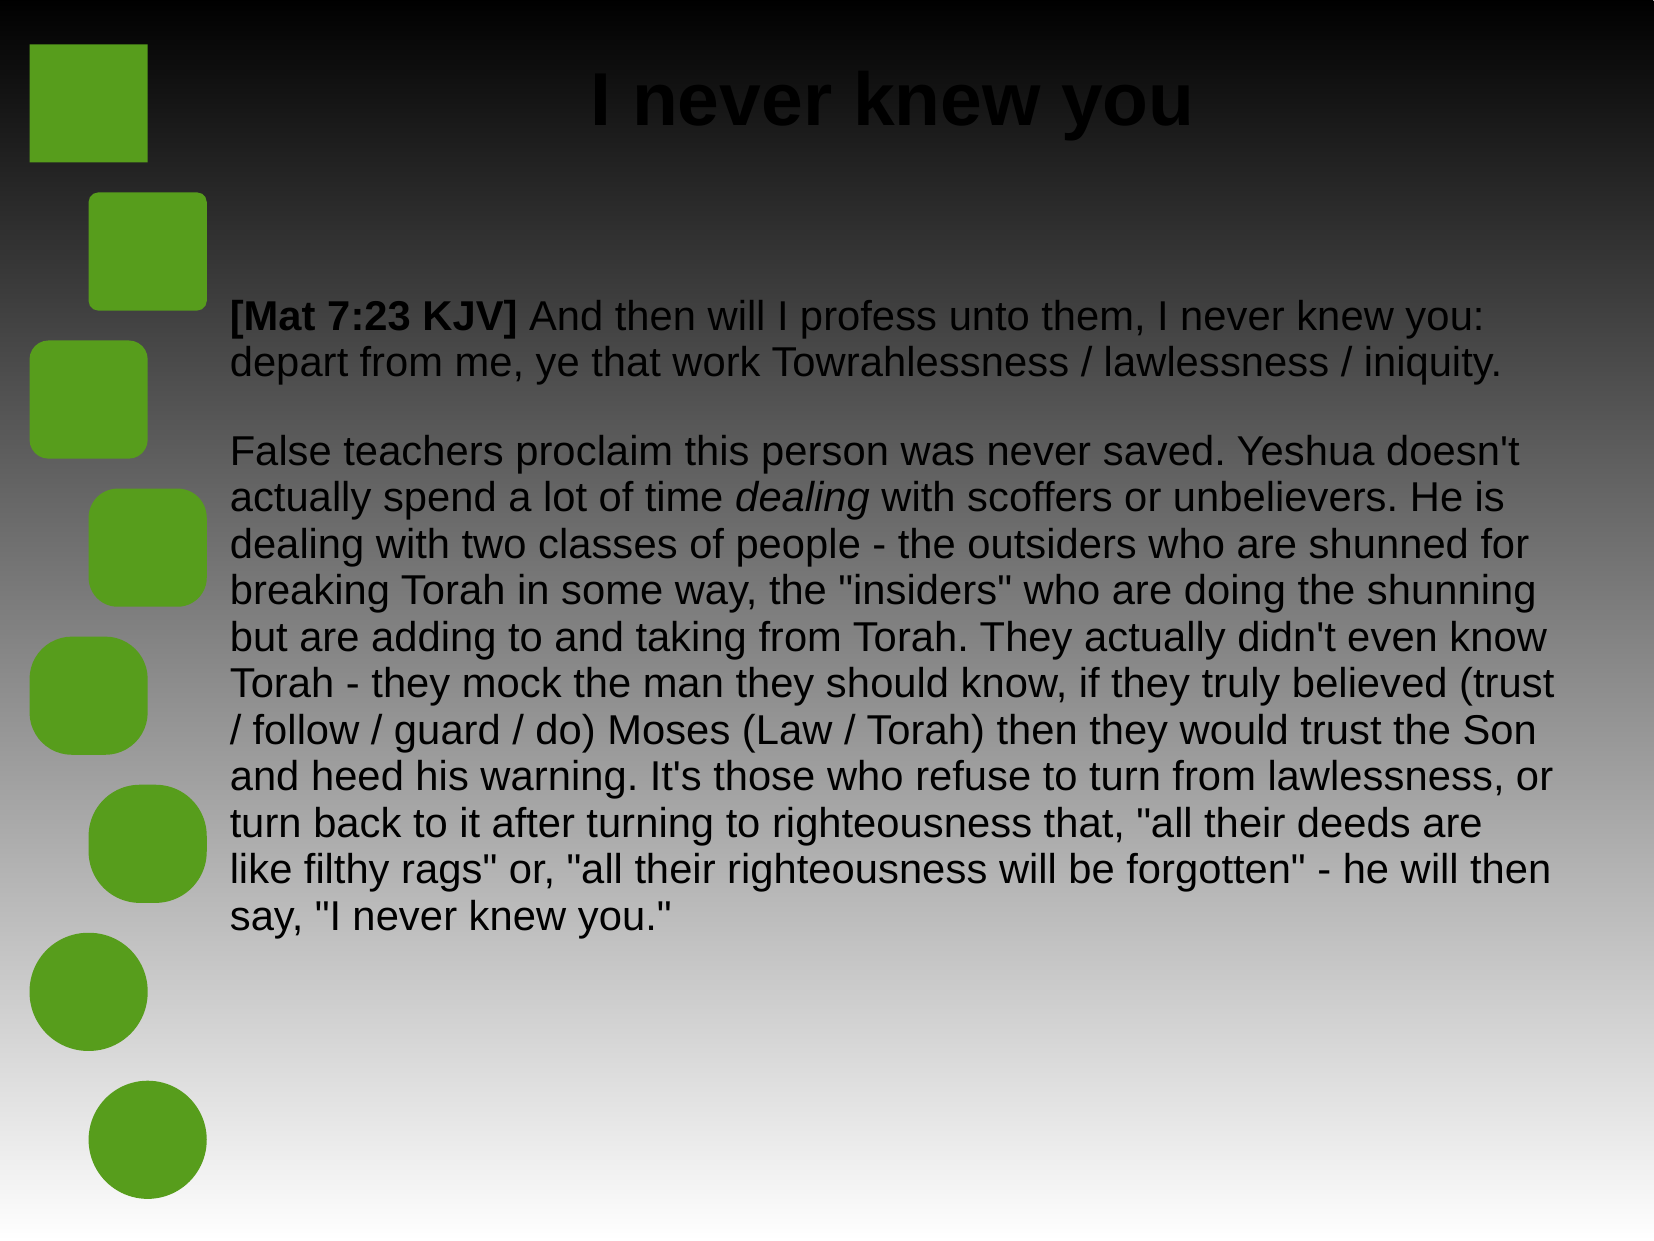

I never knew you
[Mat 7:23 KJV] And then will I profess unto them, I never knew you: depart from me, ye that work Towrahlessness / lawlessness / iniquity.
False teachers proclaim this person was never saved. Yeshua doesn't actually spend a lot of time dealing with scoffers or unbelievers. He is dealing with two classes of people - the outsiders who are shunned for breaking Torah in some way, the "insiders" who are doing the shunning but are adding to and taking from Torah. They actually didn't even know Torah - they mock the man they should know, if they truly believed (trust / follow / guard / do) Moses (Law / Torah) then they would trust the Son and heed his warning. It's those who refuse to turn from lawlessness, or turn back to it after turning to righteousness that, "all their deeds are like filthy rags" or, "all their righteousness will be forgotten" - he will then say, "I never knew you."